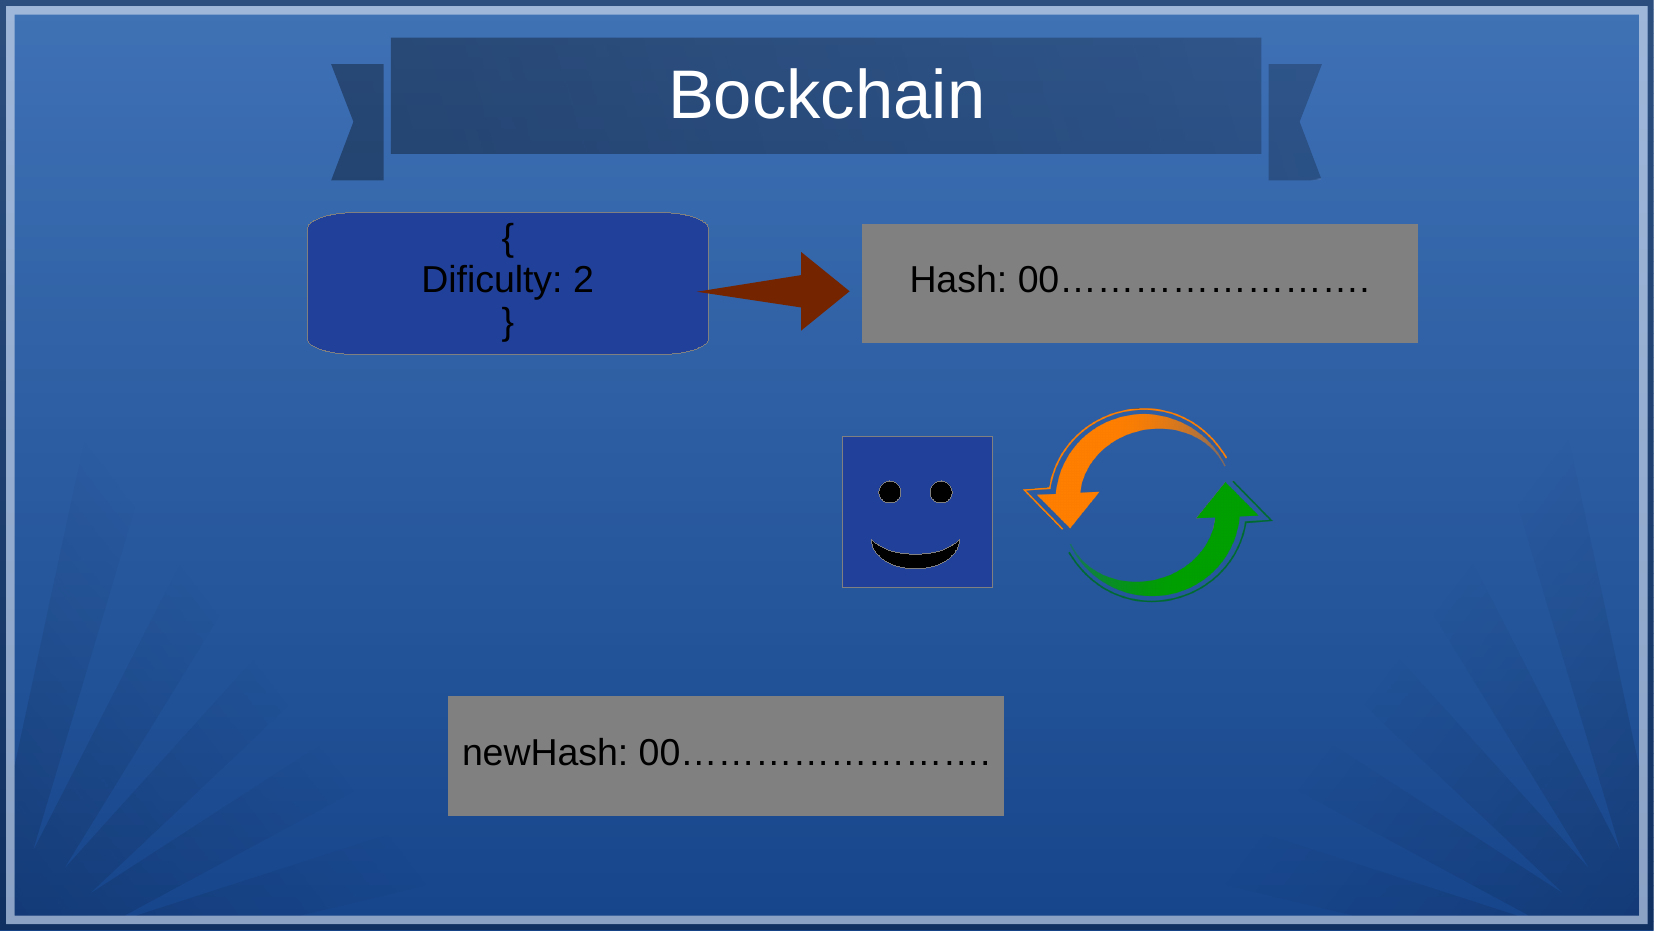

# Bockchain
{
Dificulty: 2
}
Hash: 00…………………….
newHash: 00…………………….